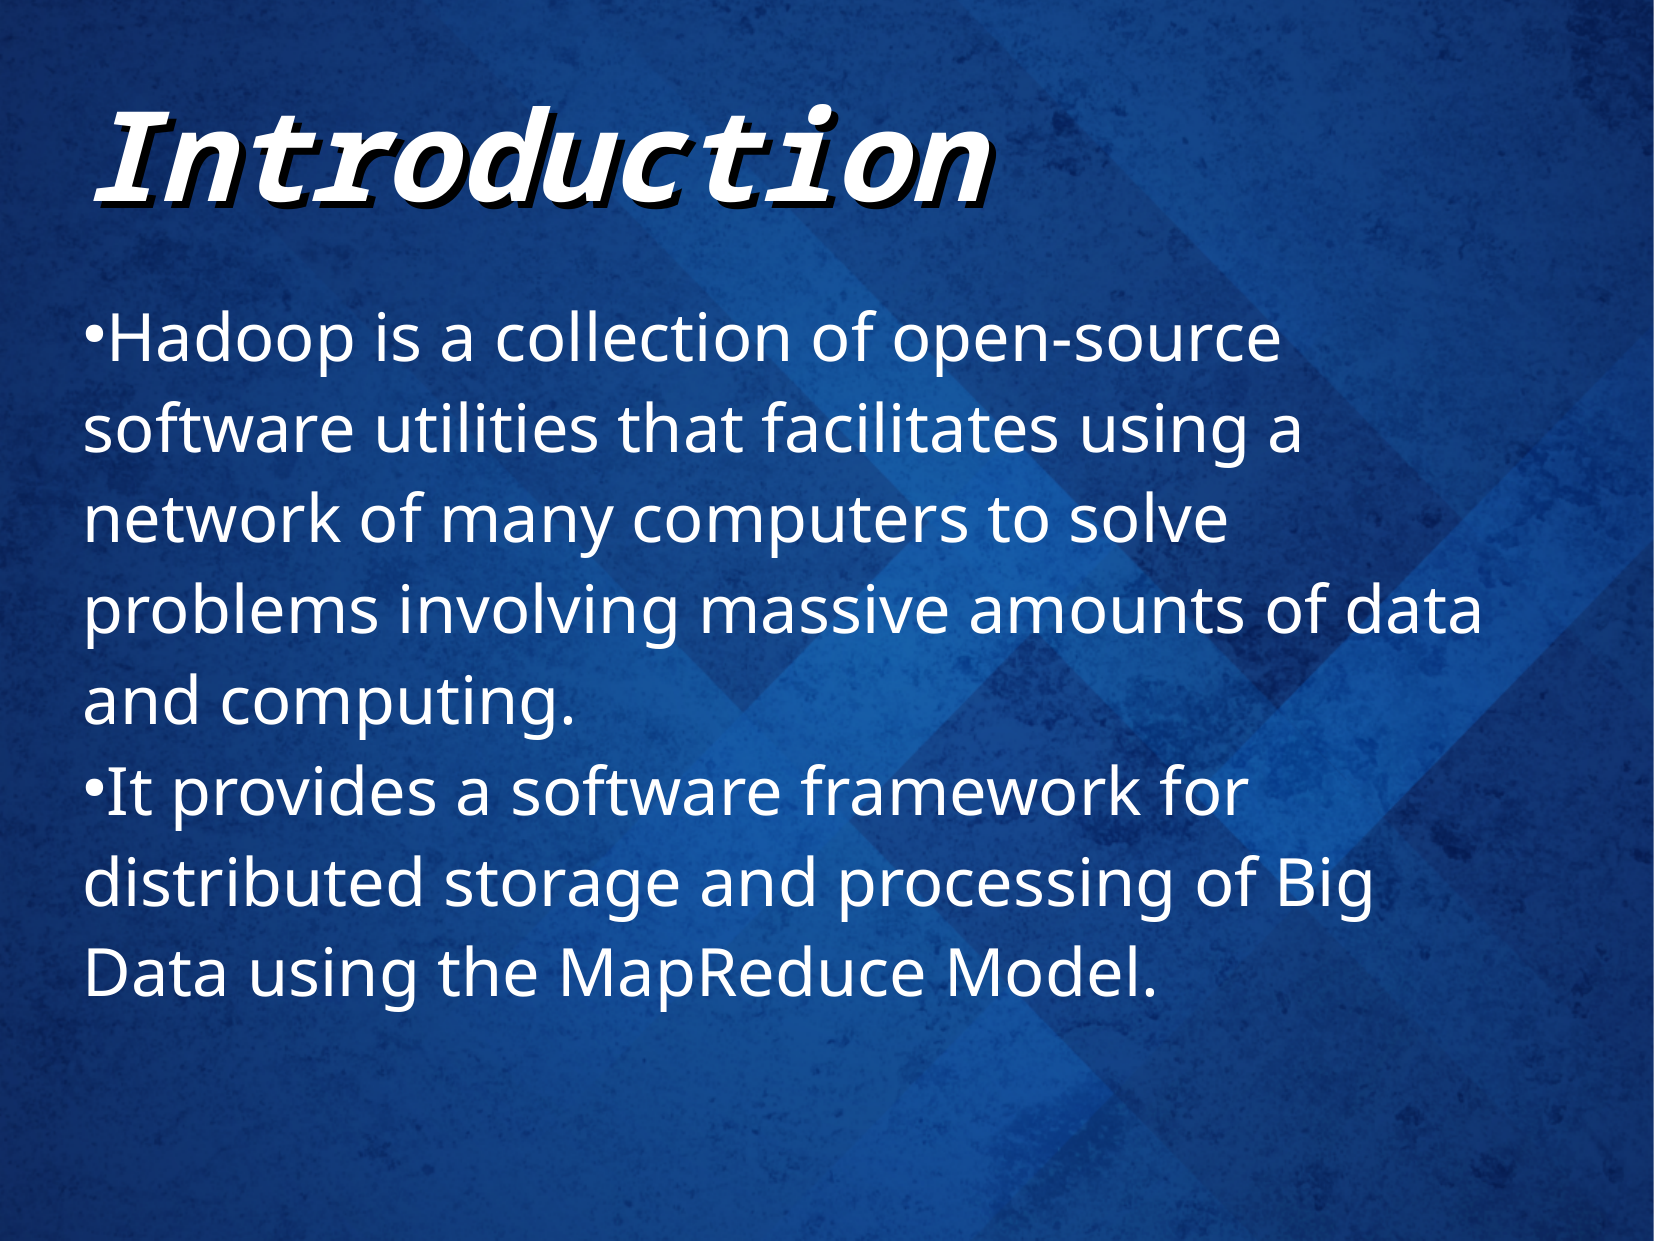

# Introduction
Hadoop is a collection of open-source software utilities that facilitates using a network of many computers to solve problems involving massive amounts of data and computing.
It provides a software framework for distributed storage and processing of Big Data using the MapReduce Model.